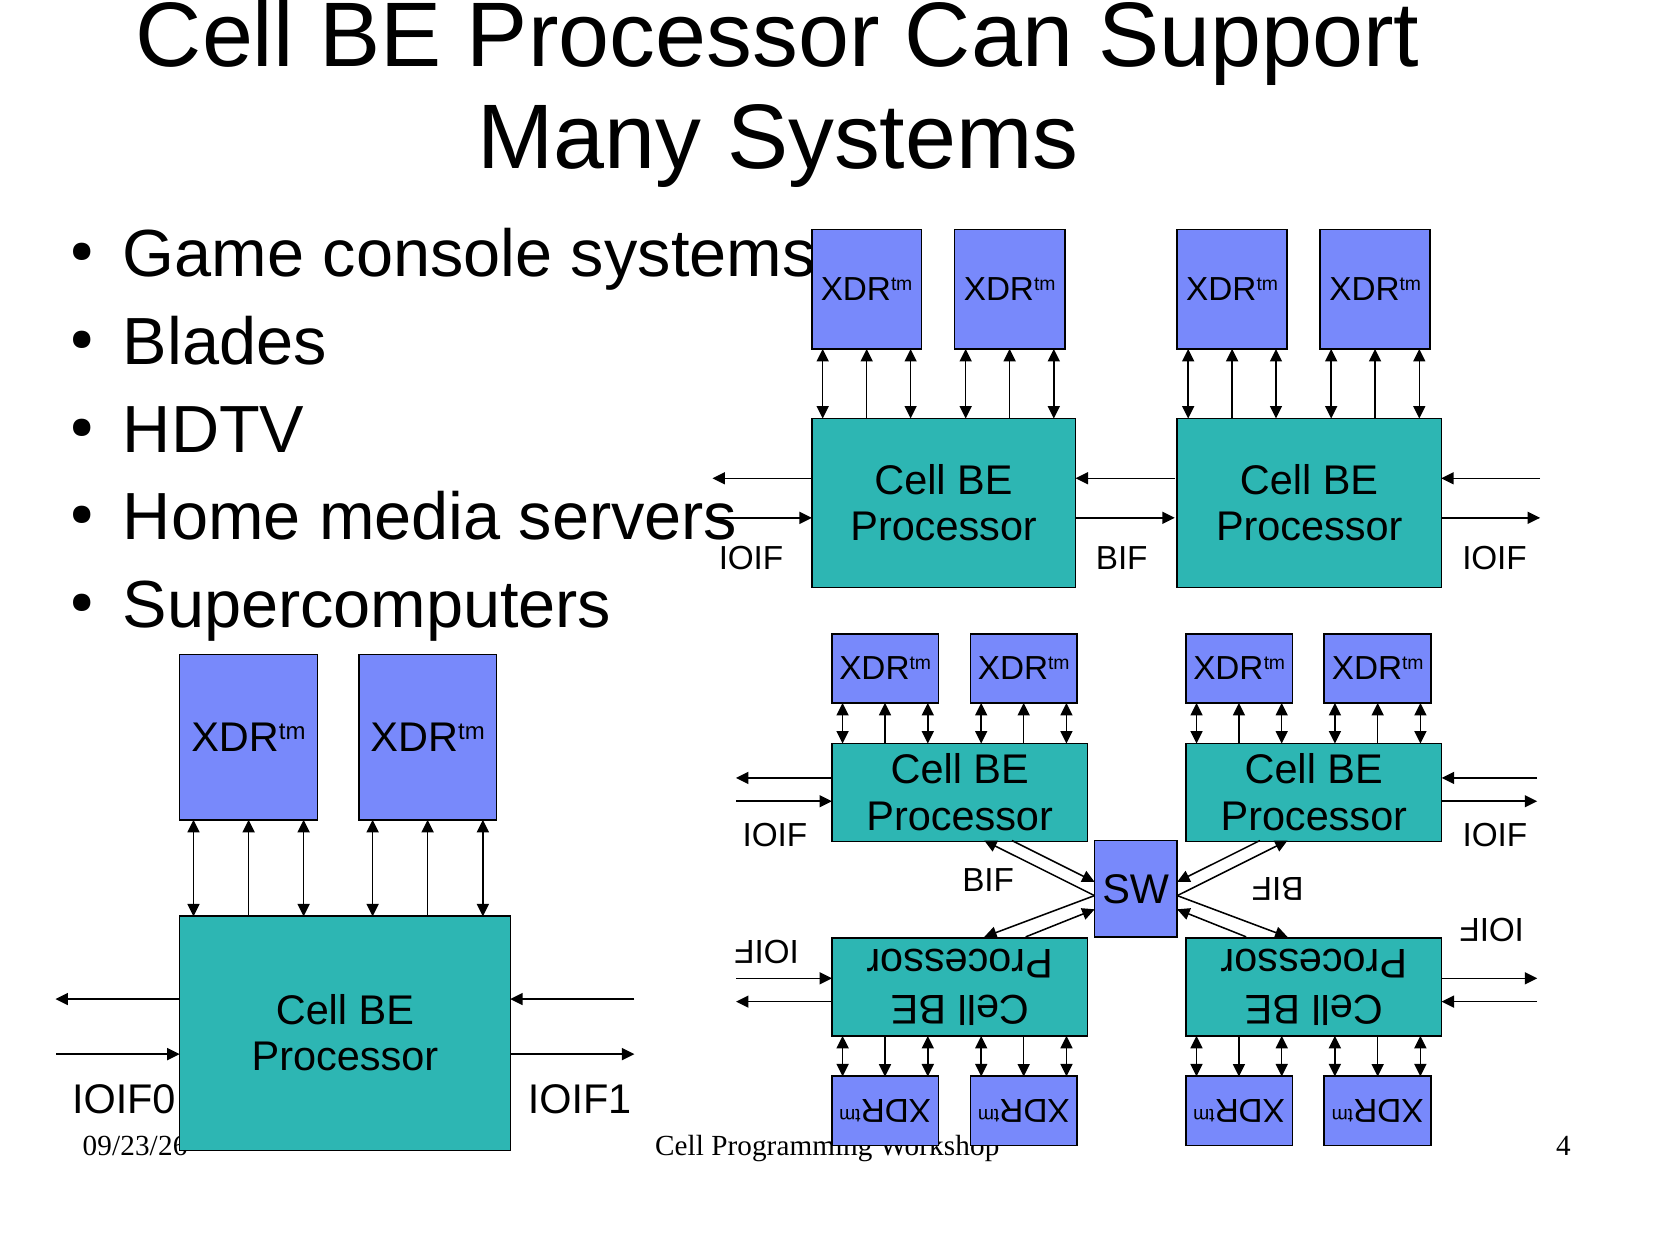

# Cell BE Processor Can Support Many Systems
Game console systems
Blades
HDTV
Home media servers
Supercomputers
XDRtm
XDRtm
XDRtm
XDRtm
Cell BE
Processor
Cell BE
Processor
IOIF
BIF
IOIF
XDRtm
XDRtm
XDRtm
XDRtm
XDRtm
XDRtm
Cell BE
Processor
Cell BE
Processor
IOIF
IOIF
SW
BIF
BIF
IOIF
Cell BE
Processor
IOIF
Cell BE
Processor
Cell BE
Processor
IOIF0
IOIF1
XDRtm
XDRtm
XDRtm
XDRtm
Cell Programming Workshop
4